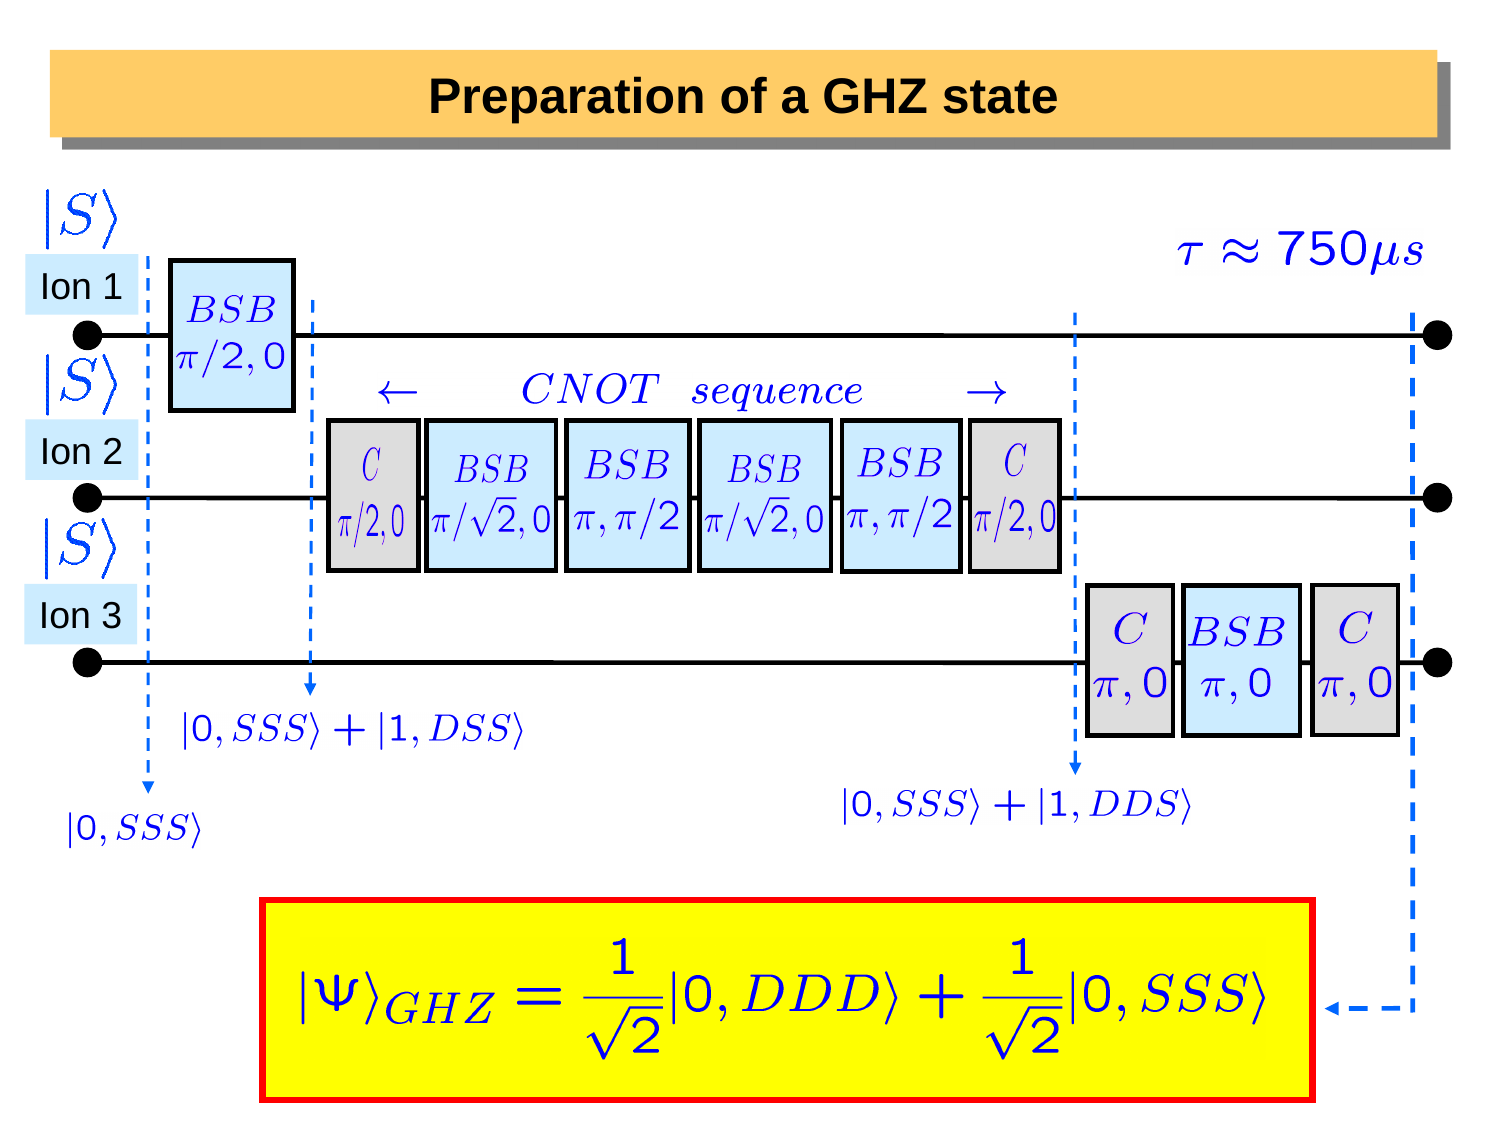

Preparation of a GHZ state
Ion 1
Ion 2
Ion 3